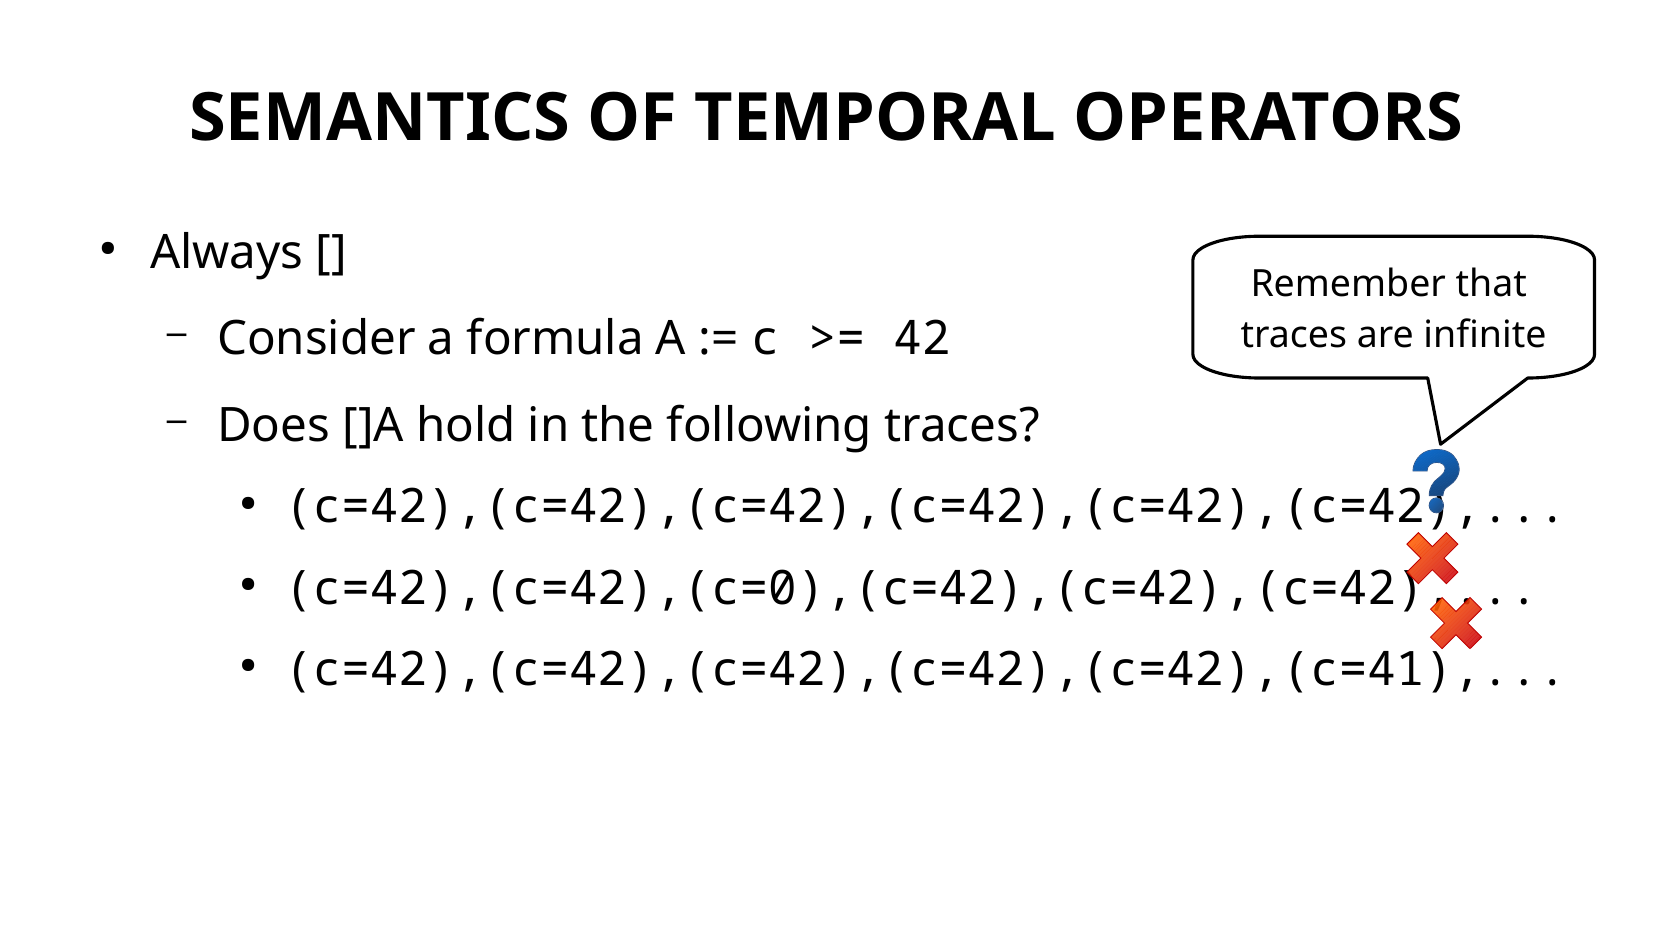

# SEMANTICS OF TEMPORAL OPERATORS
Always []
Consider a formula A := c >= 42
Does []A hold in the following traces?
(c=42),(c=42),(c=42),(c=42),(c=42),(c=42),...
(c=42),(c=42),(c=0),(c=42),(c=42),(c=42),...
(c=42),(c=42),(c=42),(c=42),(c=42),(c=41),...
Remember that
traces are infinite